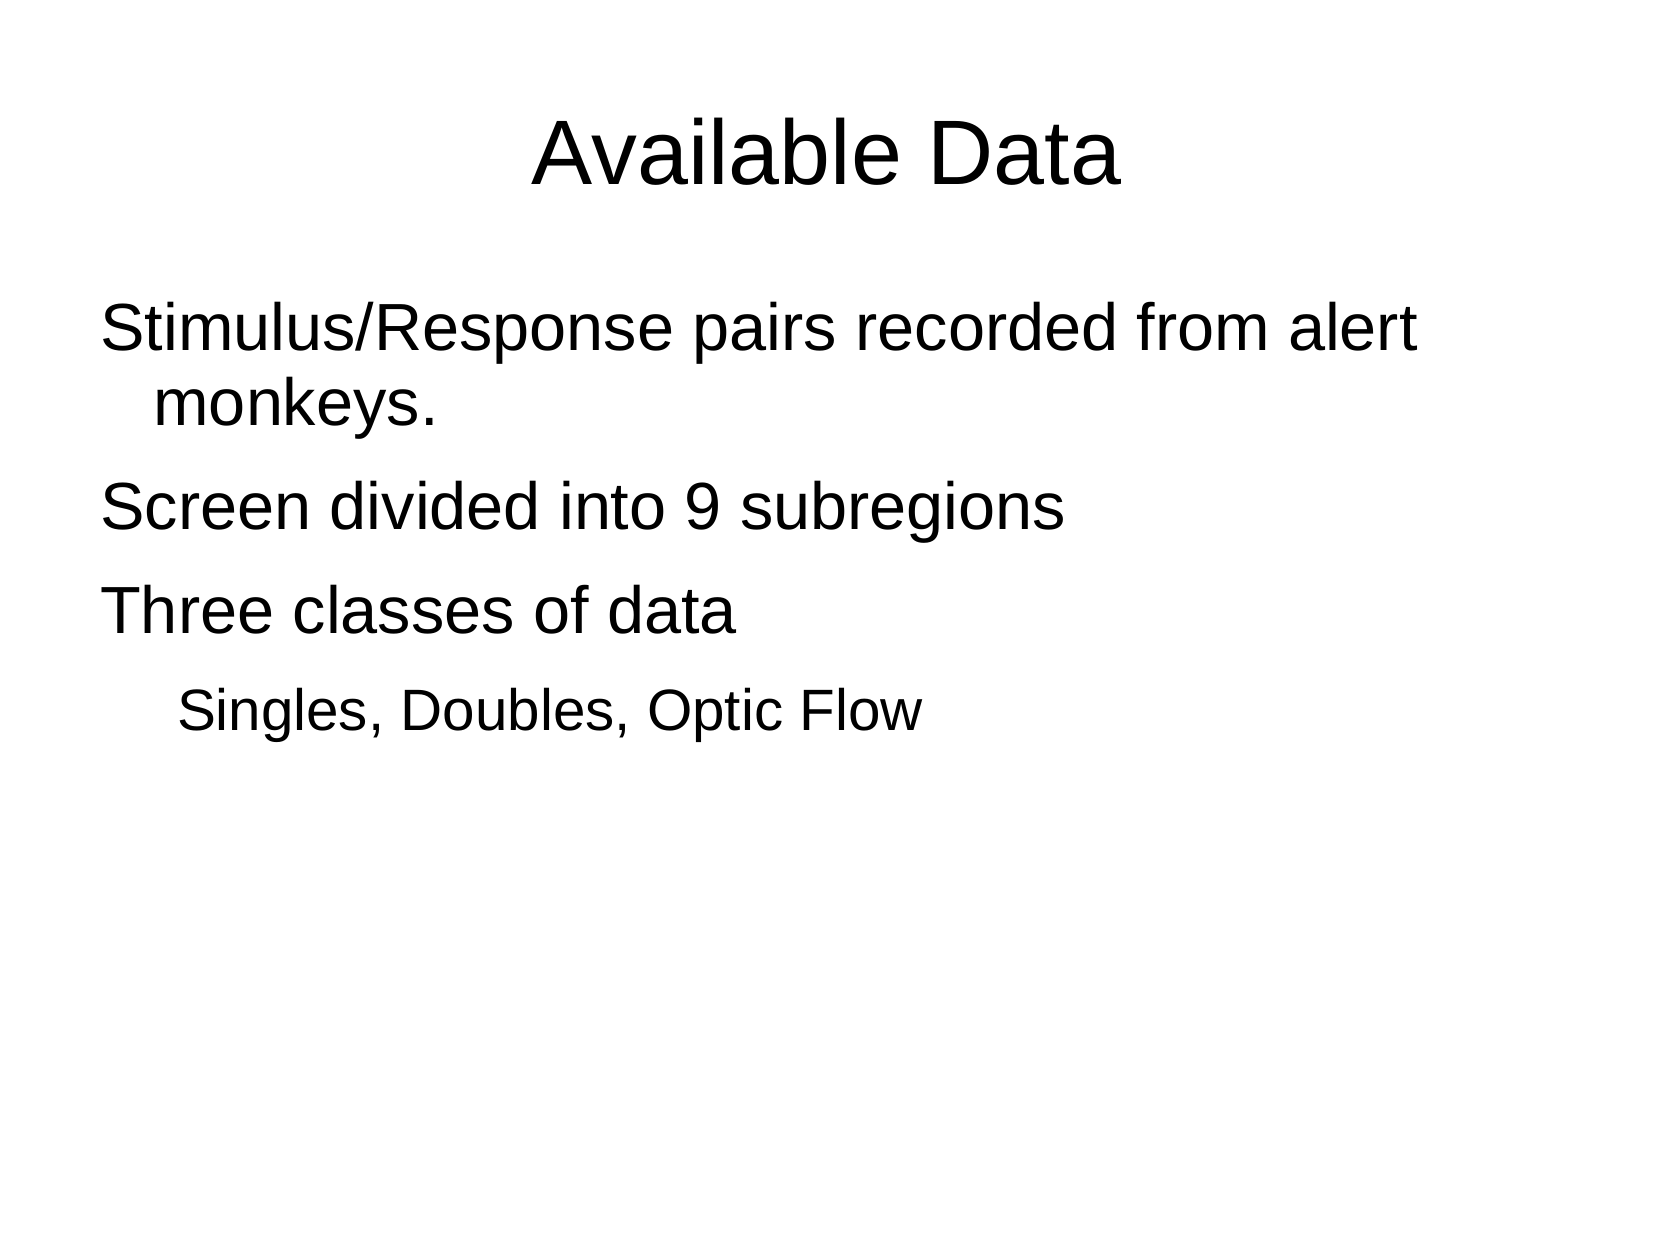

# Available Data
Stimulus/Response pairs recorded from alert monkeys.
Screen divided into 9 subregions
Three classes of data
Singles, Doubles, Optic Flow